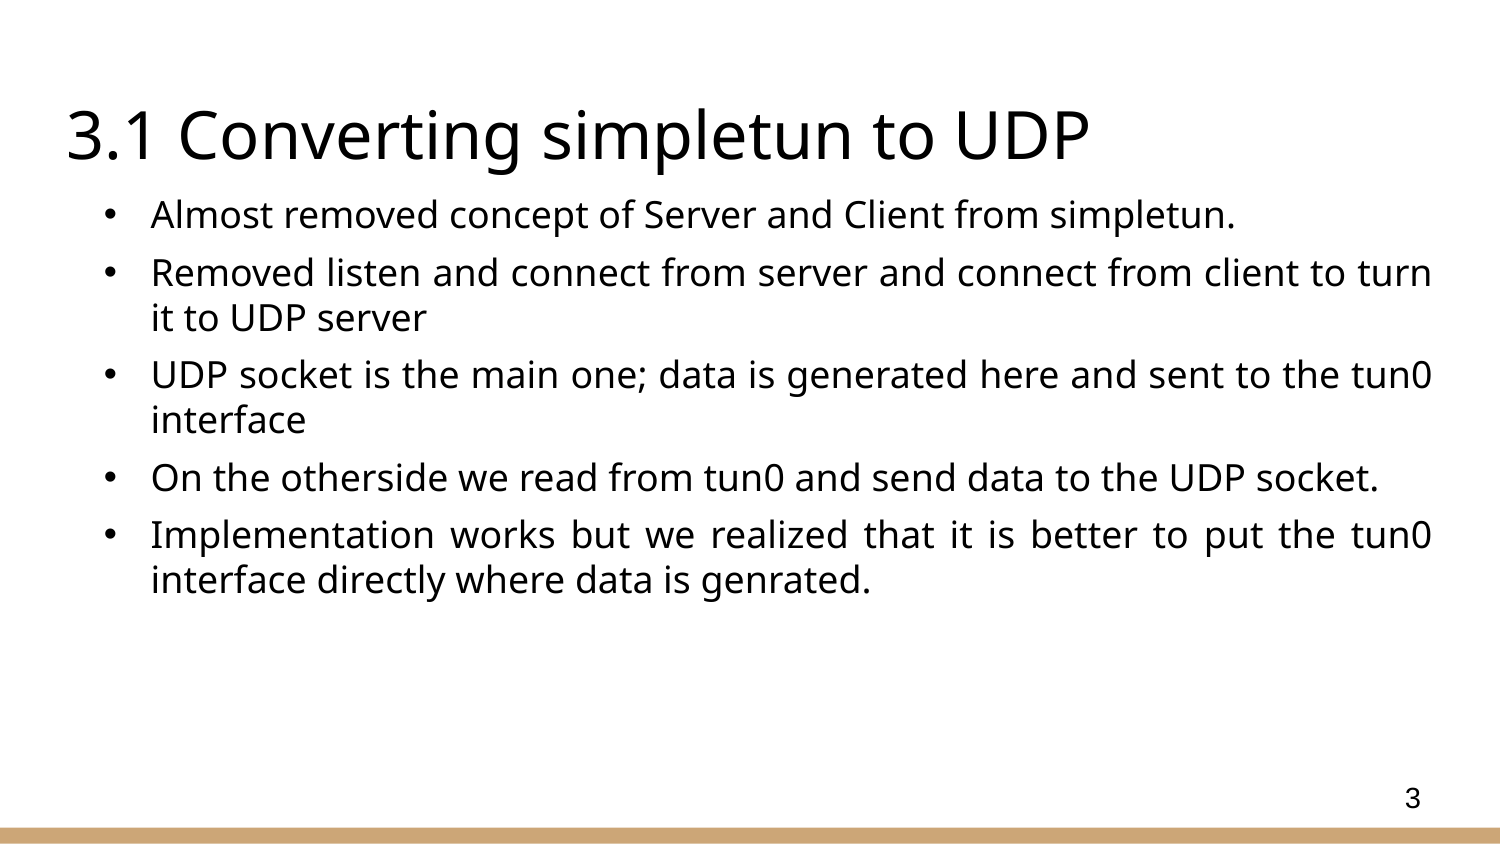

# 3.1 Converting simpletun to UDP
Almost removed concept of Server and Client from simpletun.
Removed listen and connect from server and connect from client to turn it to UDP server
UDP socket is the main one; data is generated here and sent to the tun0 interface
On the otherside we read from tun0 and send data to the UDP socket.
Implementation works but we realized that it is better to put the tun0 interface directly where data is genrated.